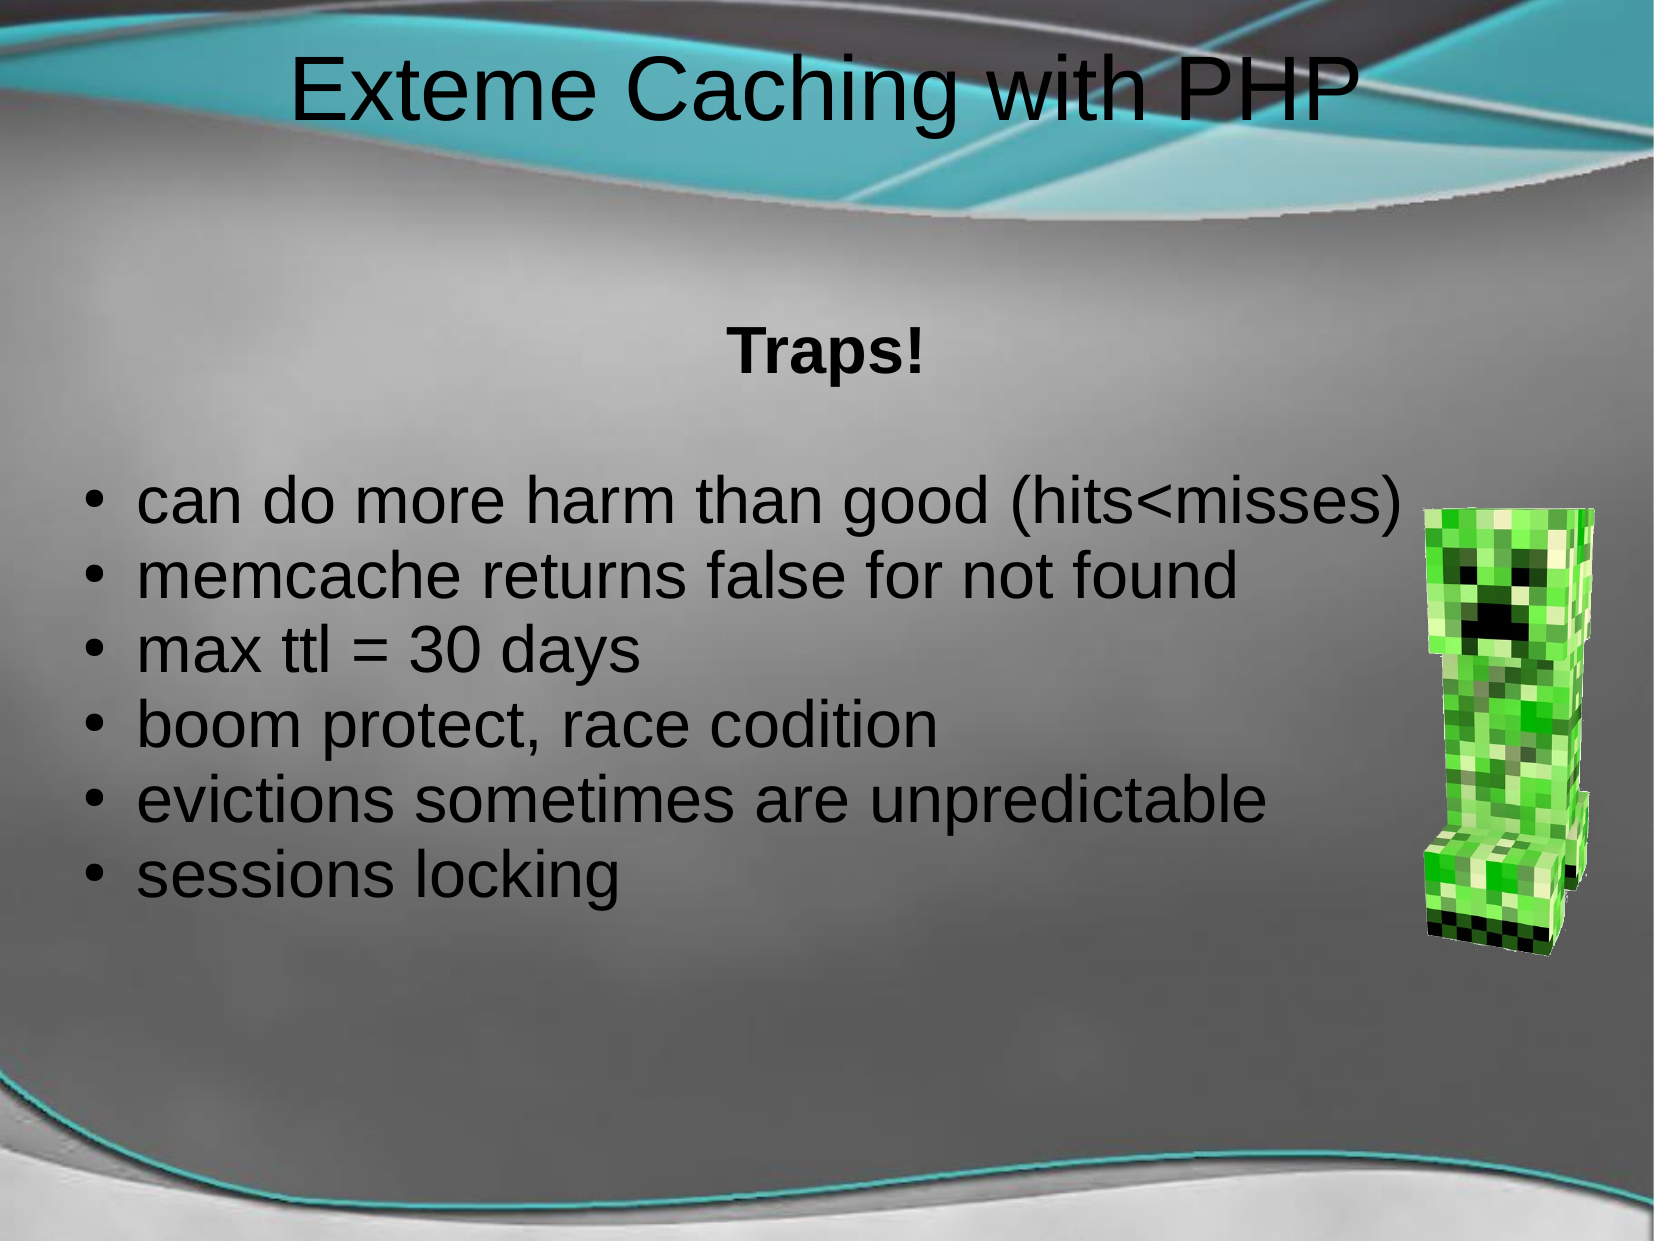

Exteme Caching with PHP
# Traps!
 can do more harm than good (hits<misses)
 memcache returns false for not found
 max ttl = 30 days
 boom protect, race codition
 evictions sometimes are unpredictable
 sessions locking